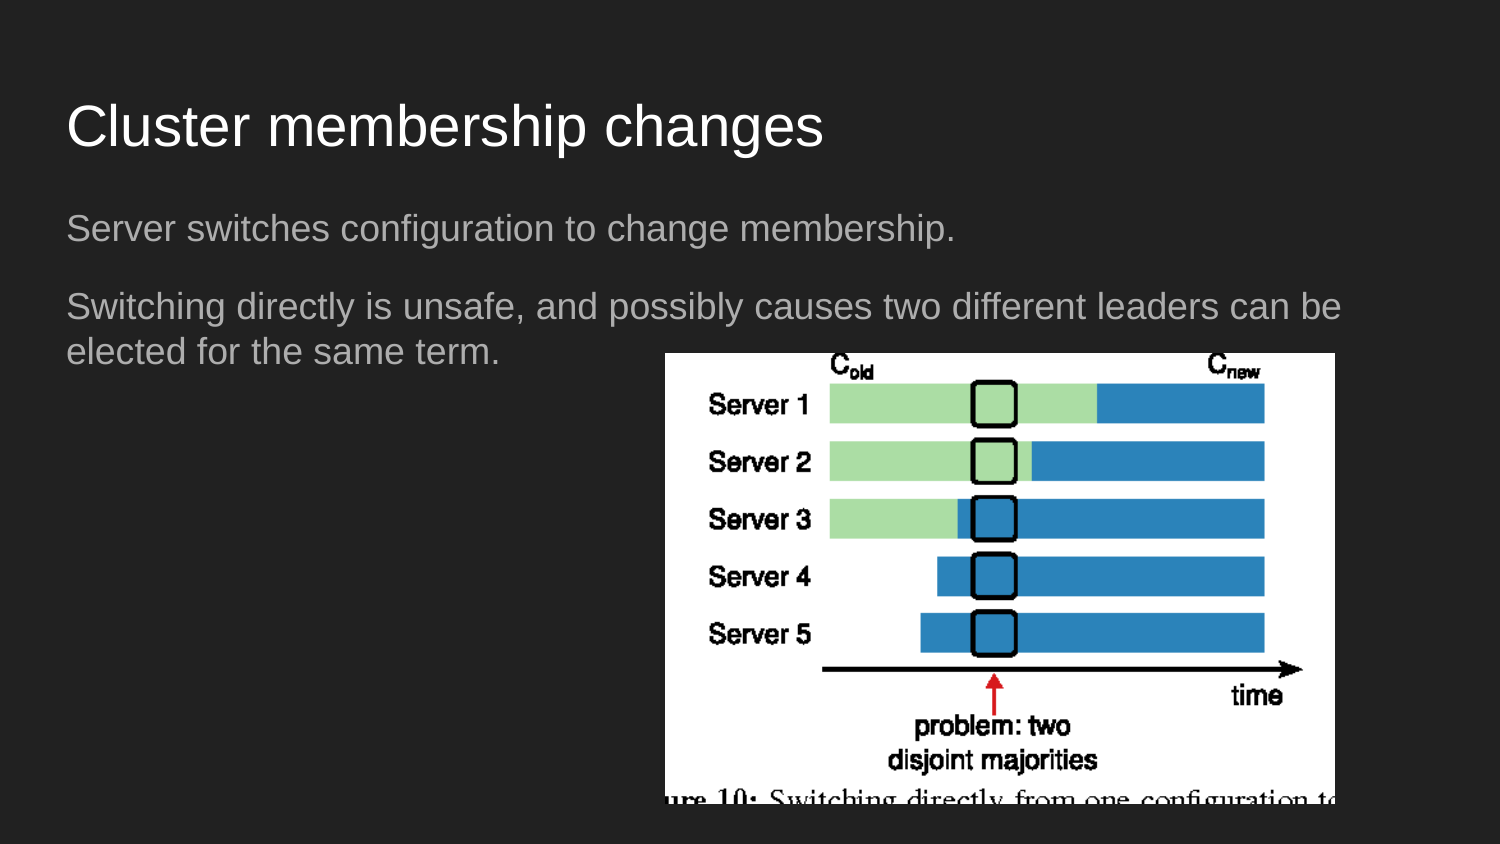

# Cluster membership changes
Server switches configuration to change membership.
Switching directly is unsafe, and possibly causes two different leaders can be elected for the same term.